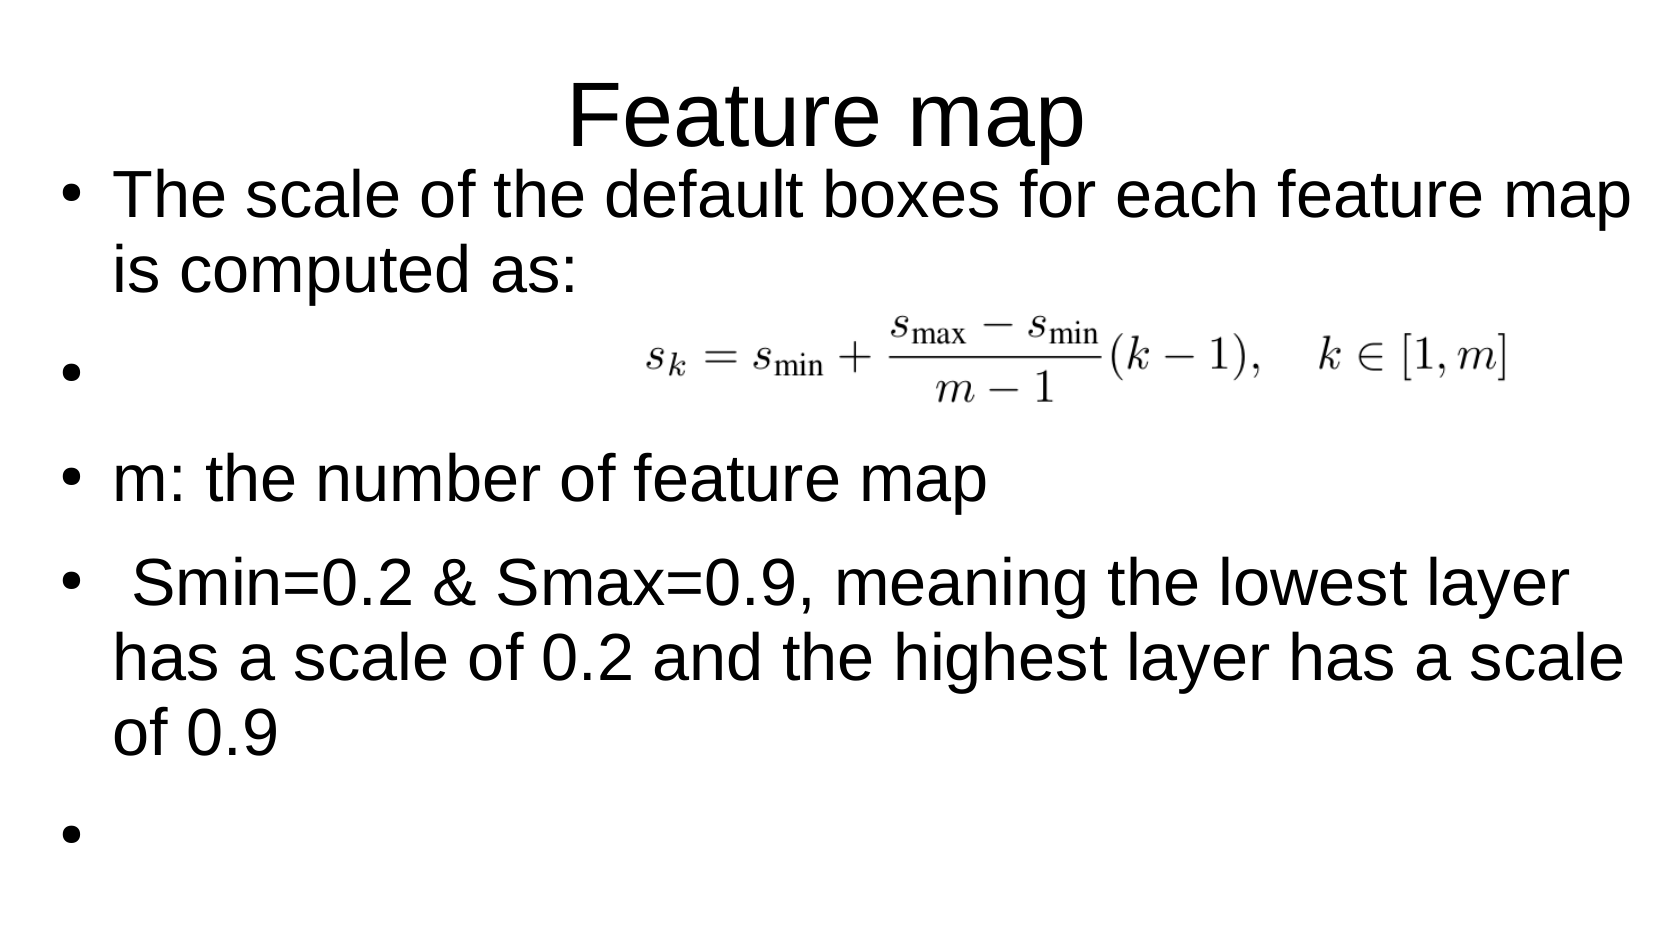

# Feature map
The scale of the default boxes for each feature map is computed as:
m: the number of feature map
 Smin=0.2 & Smax=0.9, meaning the lowest layer has a scale of 0.2 and the highest layer has a scale of 0.9